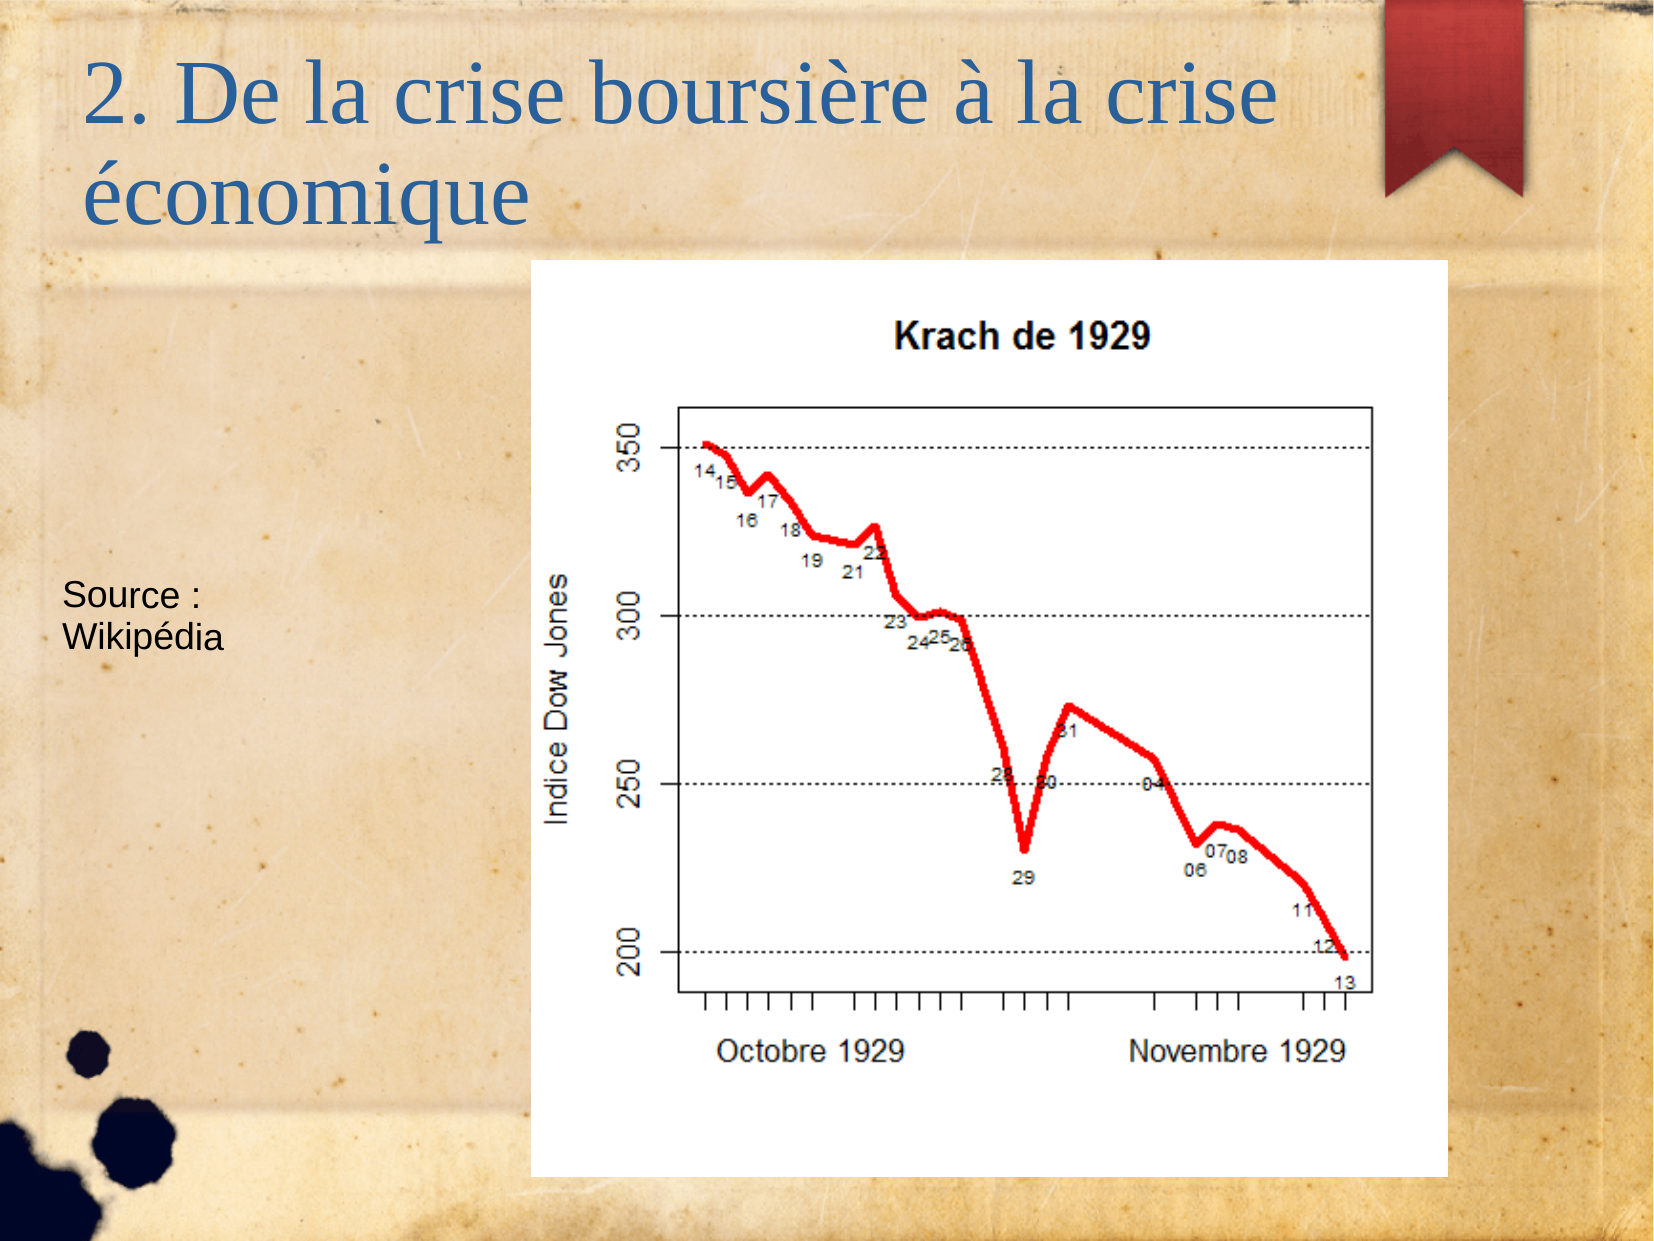

# 2. De la crise boursière à la crise économique
Source :
Wikipédia